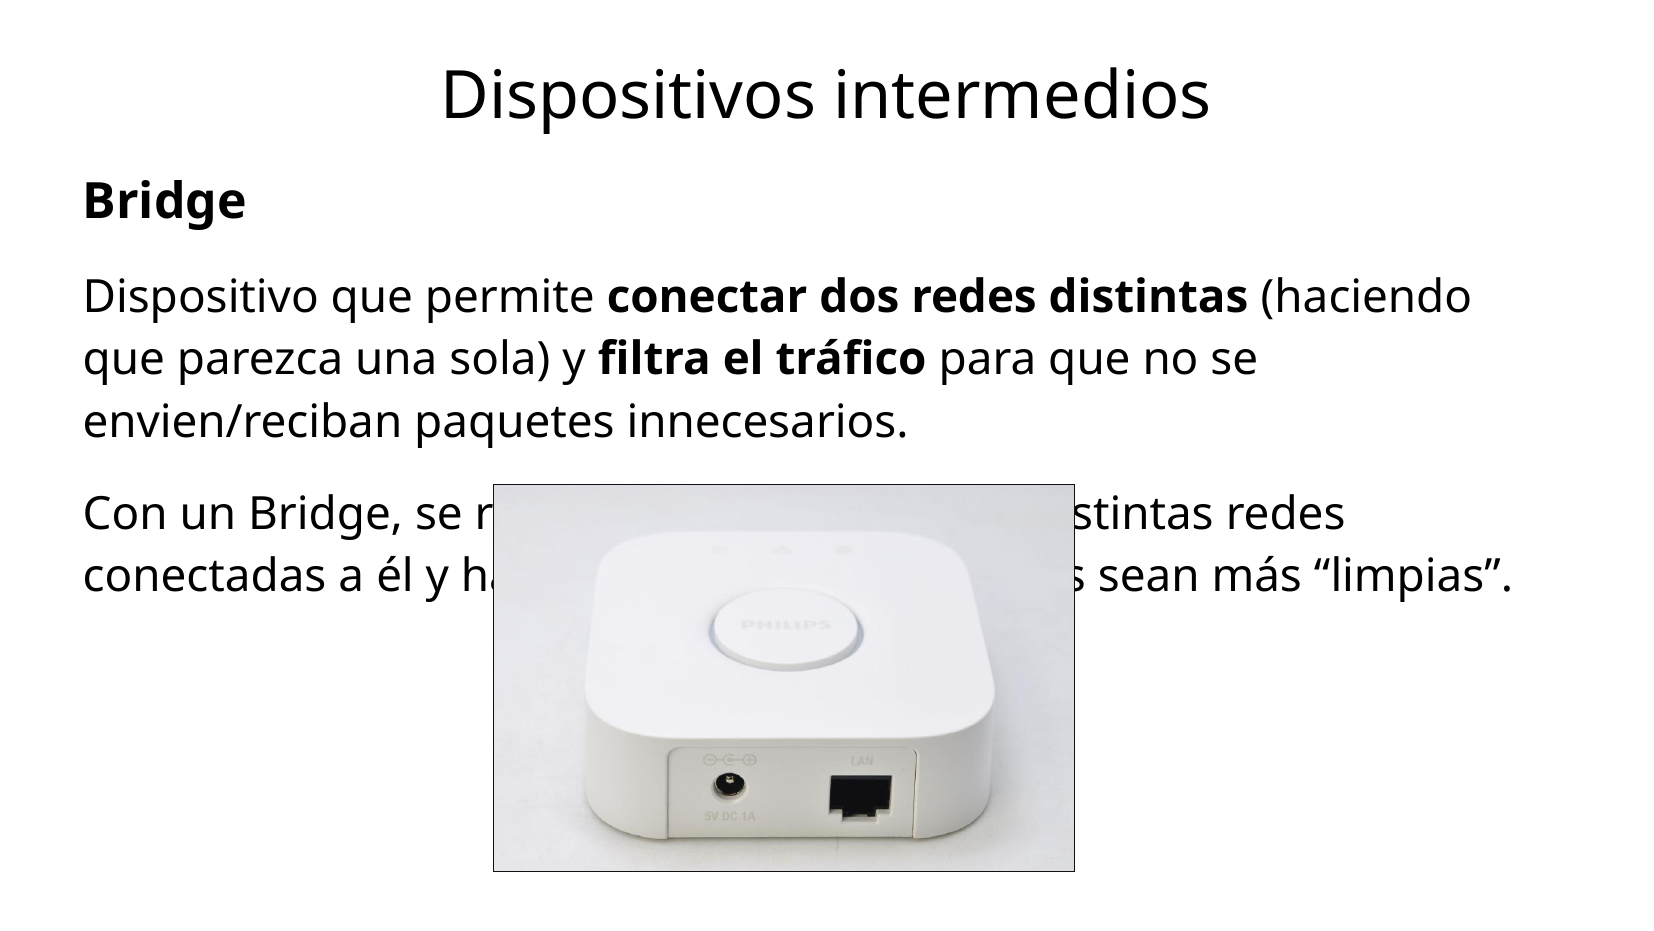

# Dispositivos intermedios
Bridge
Dispositivo que permite conectar dos redes distintas (haciendo que parezca una sola) y filtra el tráfico para que no se envien/reciban paquetes innecesarios.
Con un Bridge, se reduce el tráfico entre las distintas redes conectadas a él y hace que las comunicaciones sean más “limpias”.